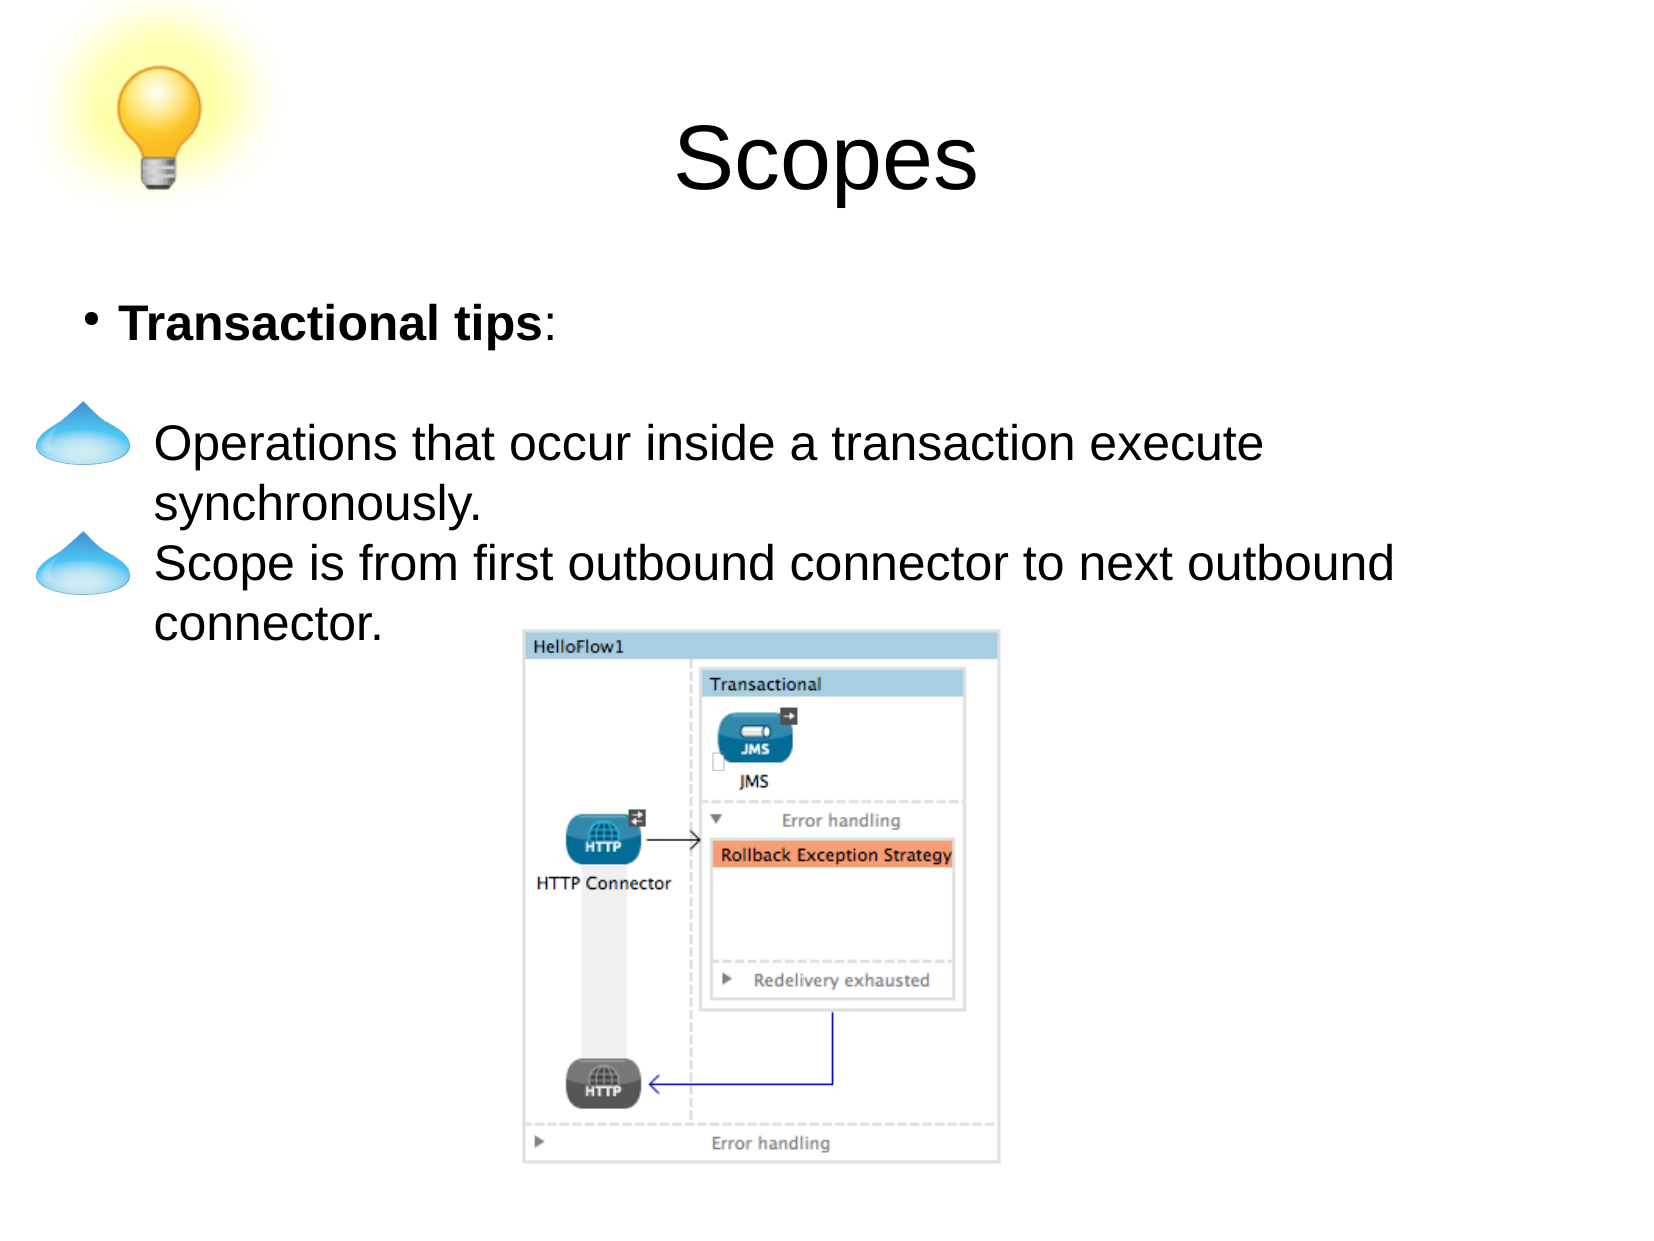

Scopes
Transactional tips:
Operations that occur inside a transaction execute synchronously.
Scope is from first outbound connector to next outbound connector.